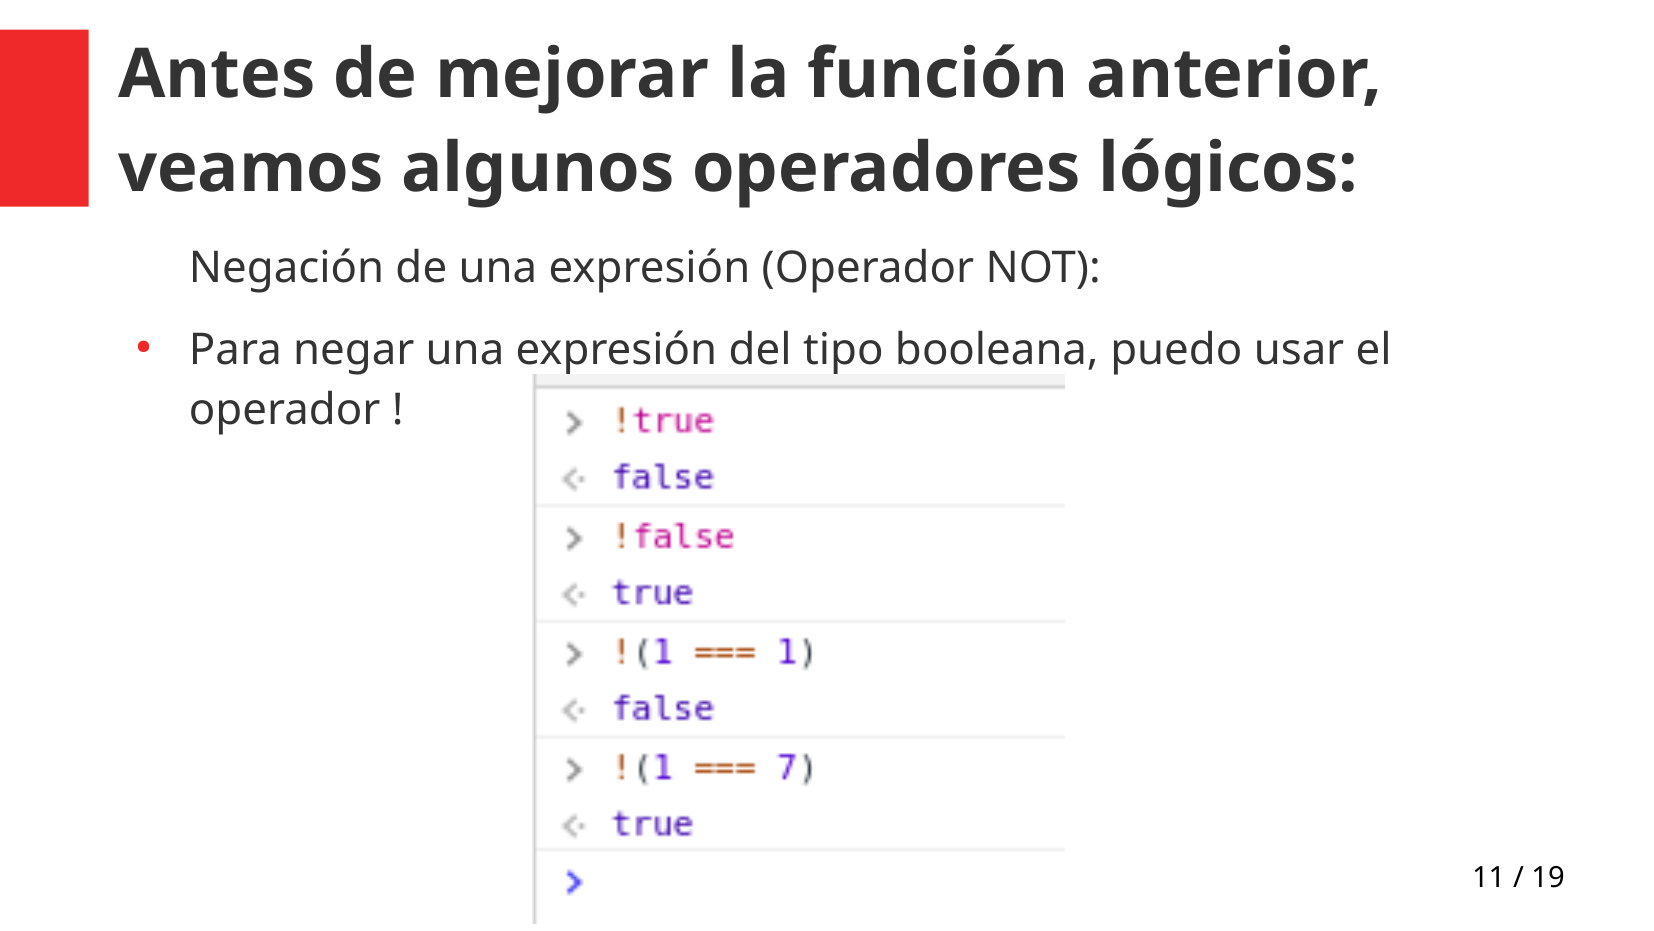

# Antes de mejorar la función anterior, veamos algunos operadores lógicos:
Negación de una expresión (Operador NOT):
Para negar una expresión del tipo booleana, puedo usar el operador !
11